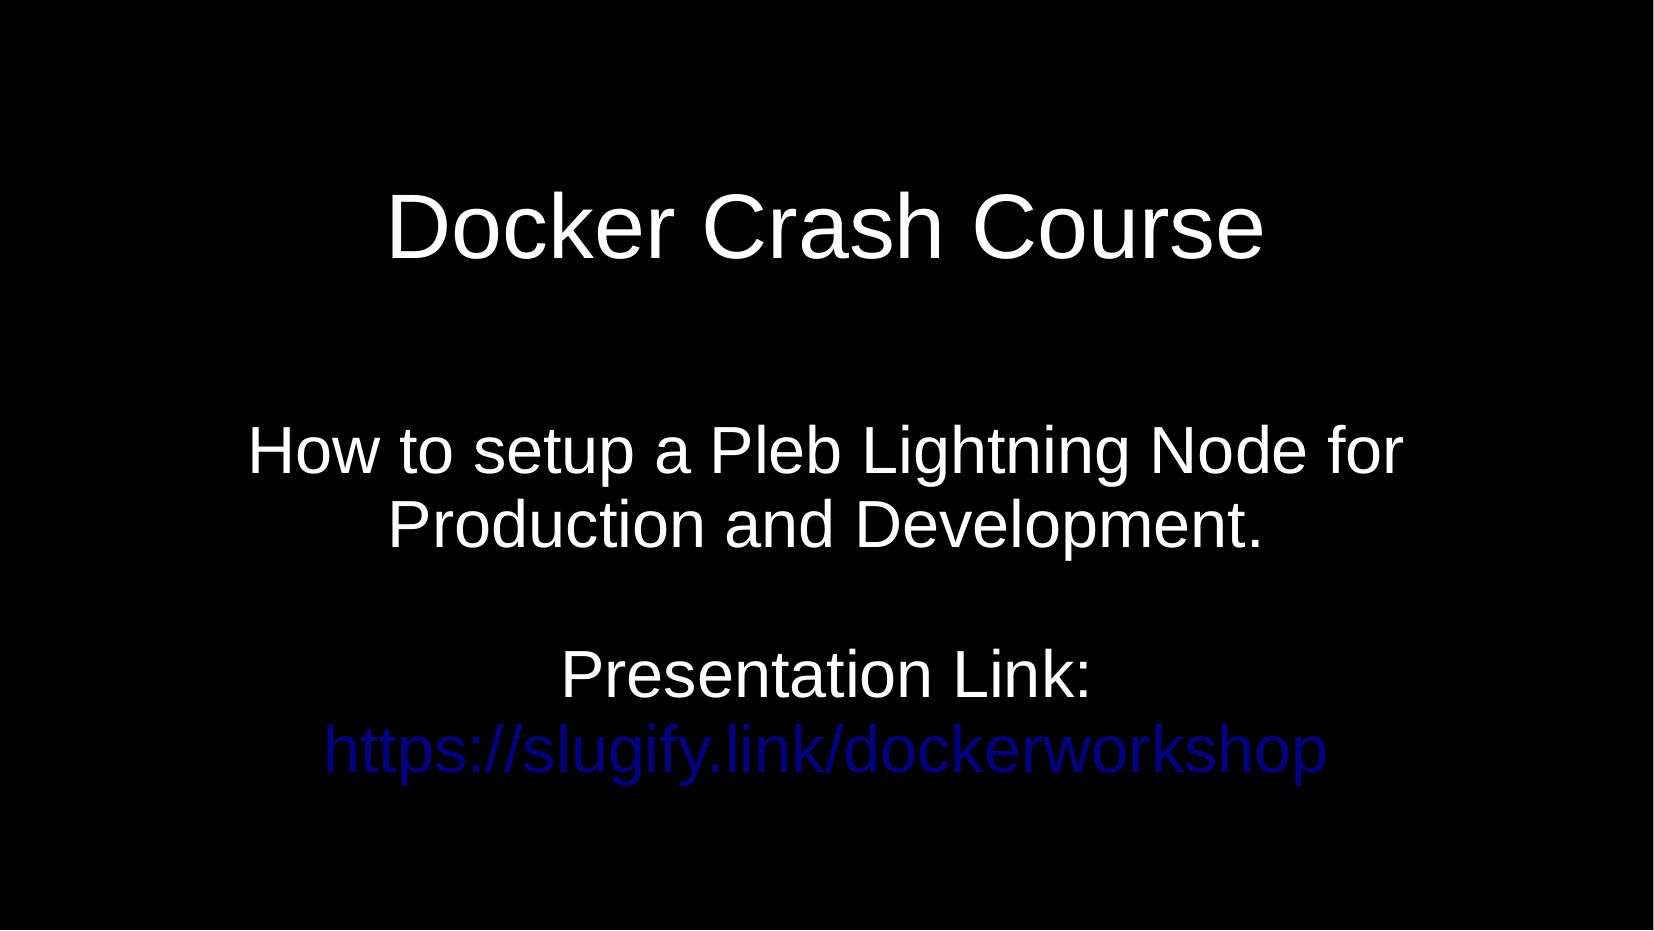

# Docker Crash Course
How to setup a Pleb Lightning Node for Production and Development.
Presentation Link:
https://slugify.link/dockerworkshop